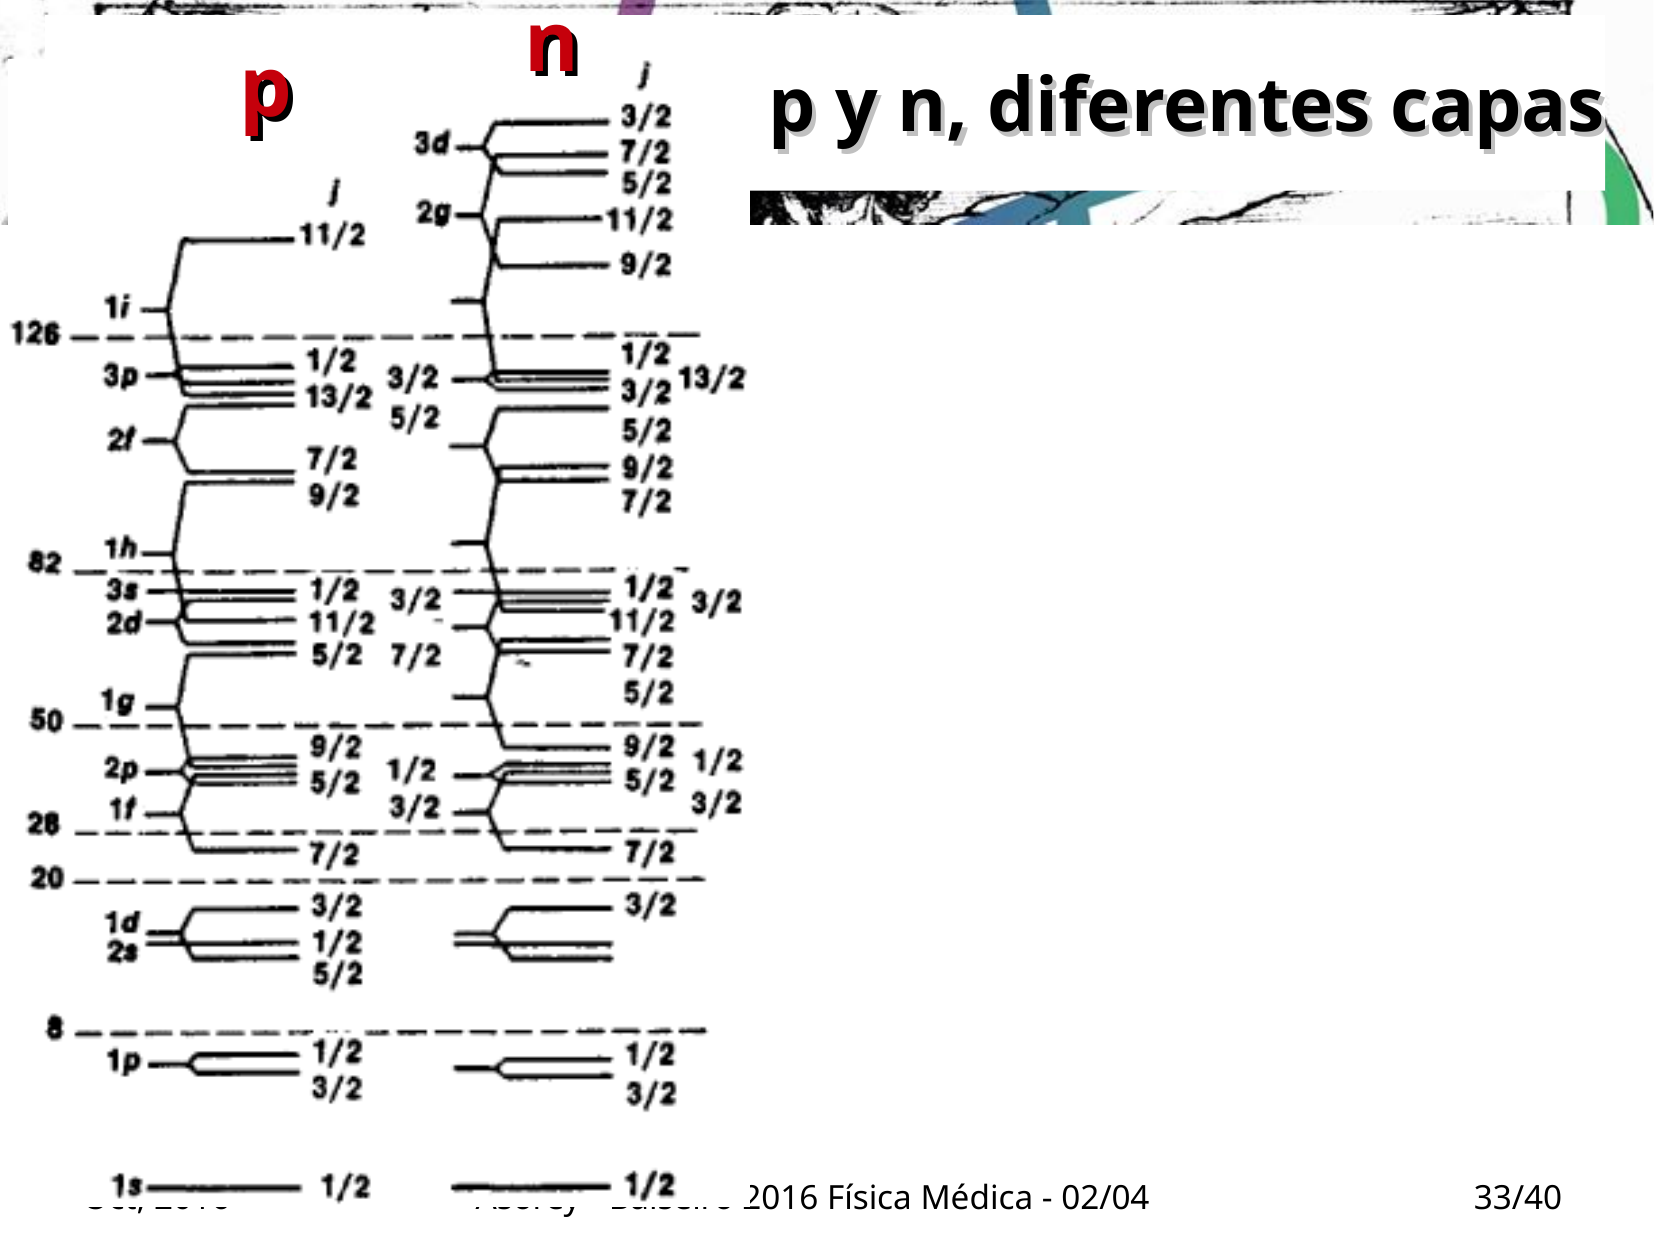

n
# p y n, diferentes capas
p
Oct, 2016
Asorey - Balseiro 2016 Física Médica - 02/04
33